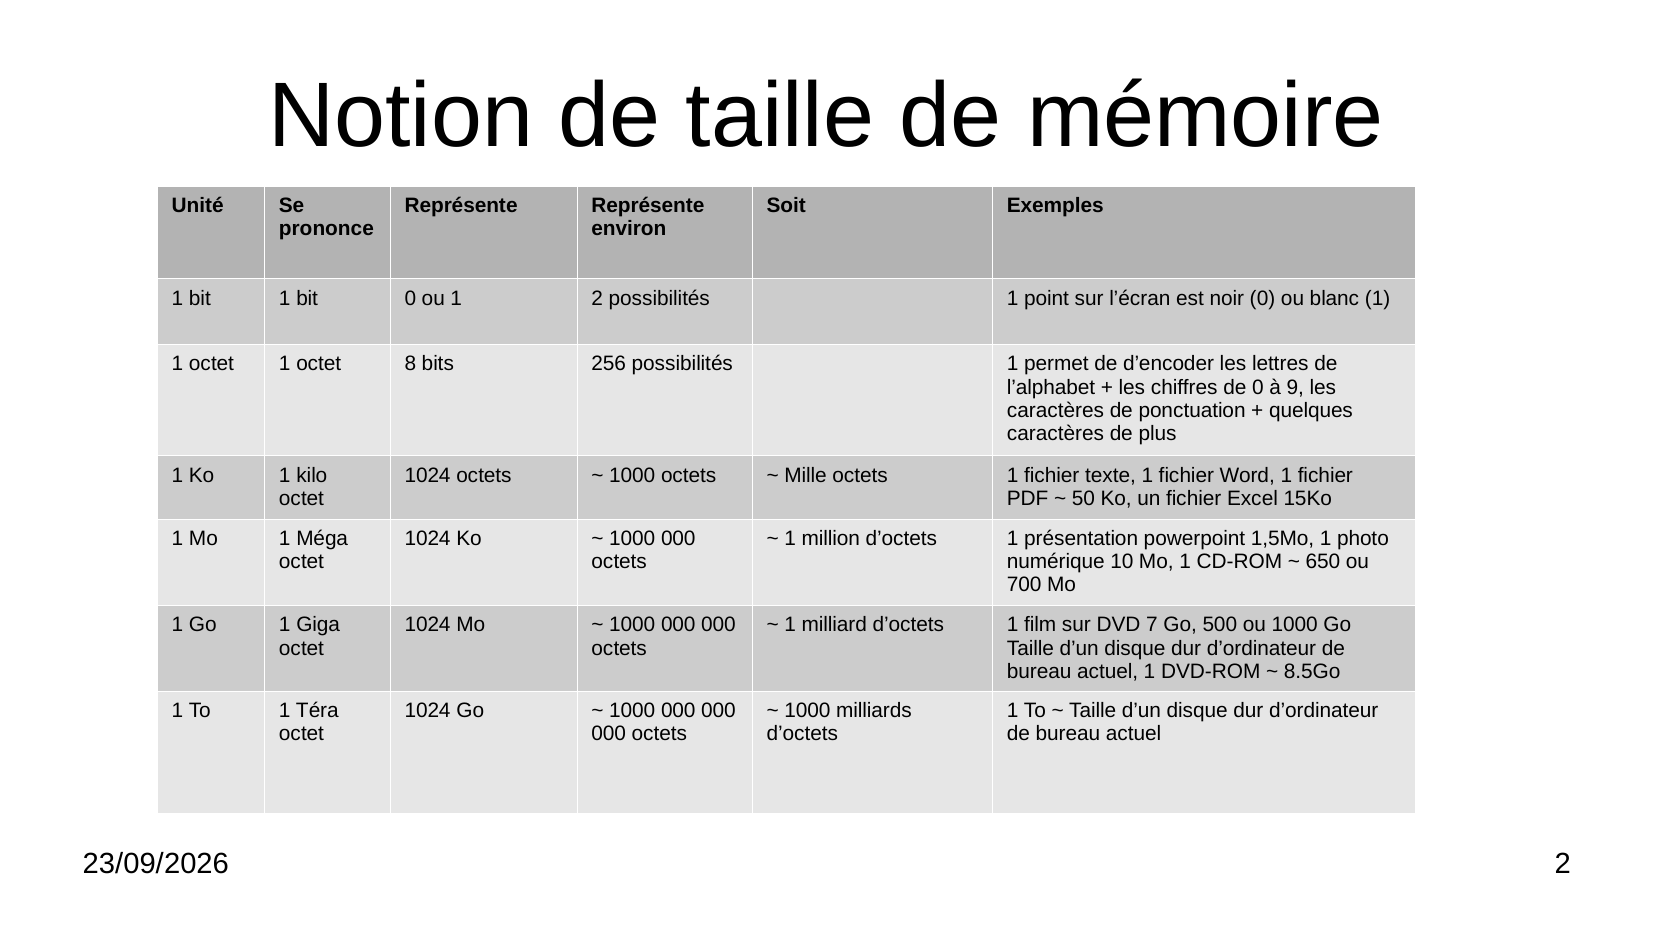

# Notion de taille de mémoire
| Unité | Se prononce | Représente | Représente environ | Soit | Exemples |
| --- | --- | --- | --- | --- | --- |
| 1 bit | 1 bit | 0 ou 1 | 2 possibilités | | 1 point sur l’écran est noir (0) ou blanc (1) |
| 1 octet | 1 octet | 8 bits | 256 possibilités | | 1 permet de d’encoder les lettres de l’alphabet + les chiffres de 0 à 9, les caractères de ponctuation + quelques caractères de plus |
| 1 Ko | 1 kilo octet | 1024 octets | ~ 1000 octets | ~ Mille octets | 1 fichier texte, 1 fichier Word, 1 fichier PDF ~ 50 Ko, un fichier Excel 15Ko |
| 1 Mo | 1 Méga octet | 1024 Ko | ~ 1000 000 octets | ~ 1 million d’octets | 1 présentation powerpoint 1,5Mo, 1 photo numérique 10 Mo, 1 CD-ROM ~ 650 ou 700 Mo |
| 1 Go | 1 Giga octet | 1024 Mo | ~ 1000 000 000 octets | ~ 1 milliard d’octets | 1 film sur DVD 7 Go, 500 ou 1000 Go Taille d’un disque dur d’ordinateur de bureau actuel, 1 DVD-ROM ~ 8.5Go |
| 1 To | 1 Téra octet | 1024 Go | ~ 1000 000 000 000 octets | ~ 1000 milliards d’octets | 1 To ~ Taille d’un disque dur d’ordinateur de bureau actuel |
2